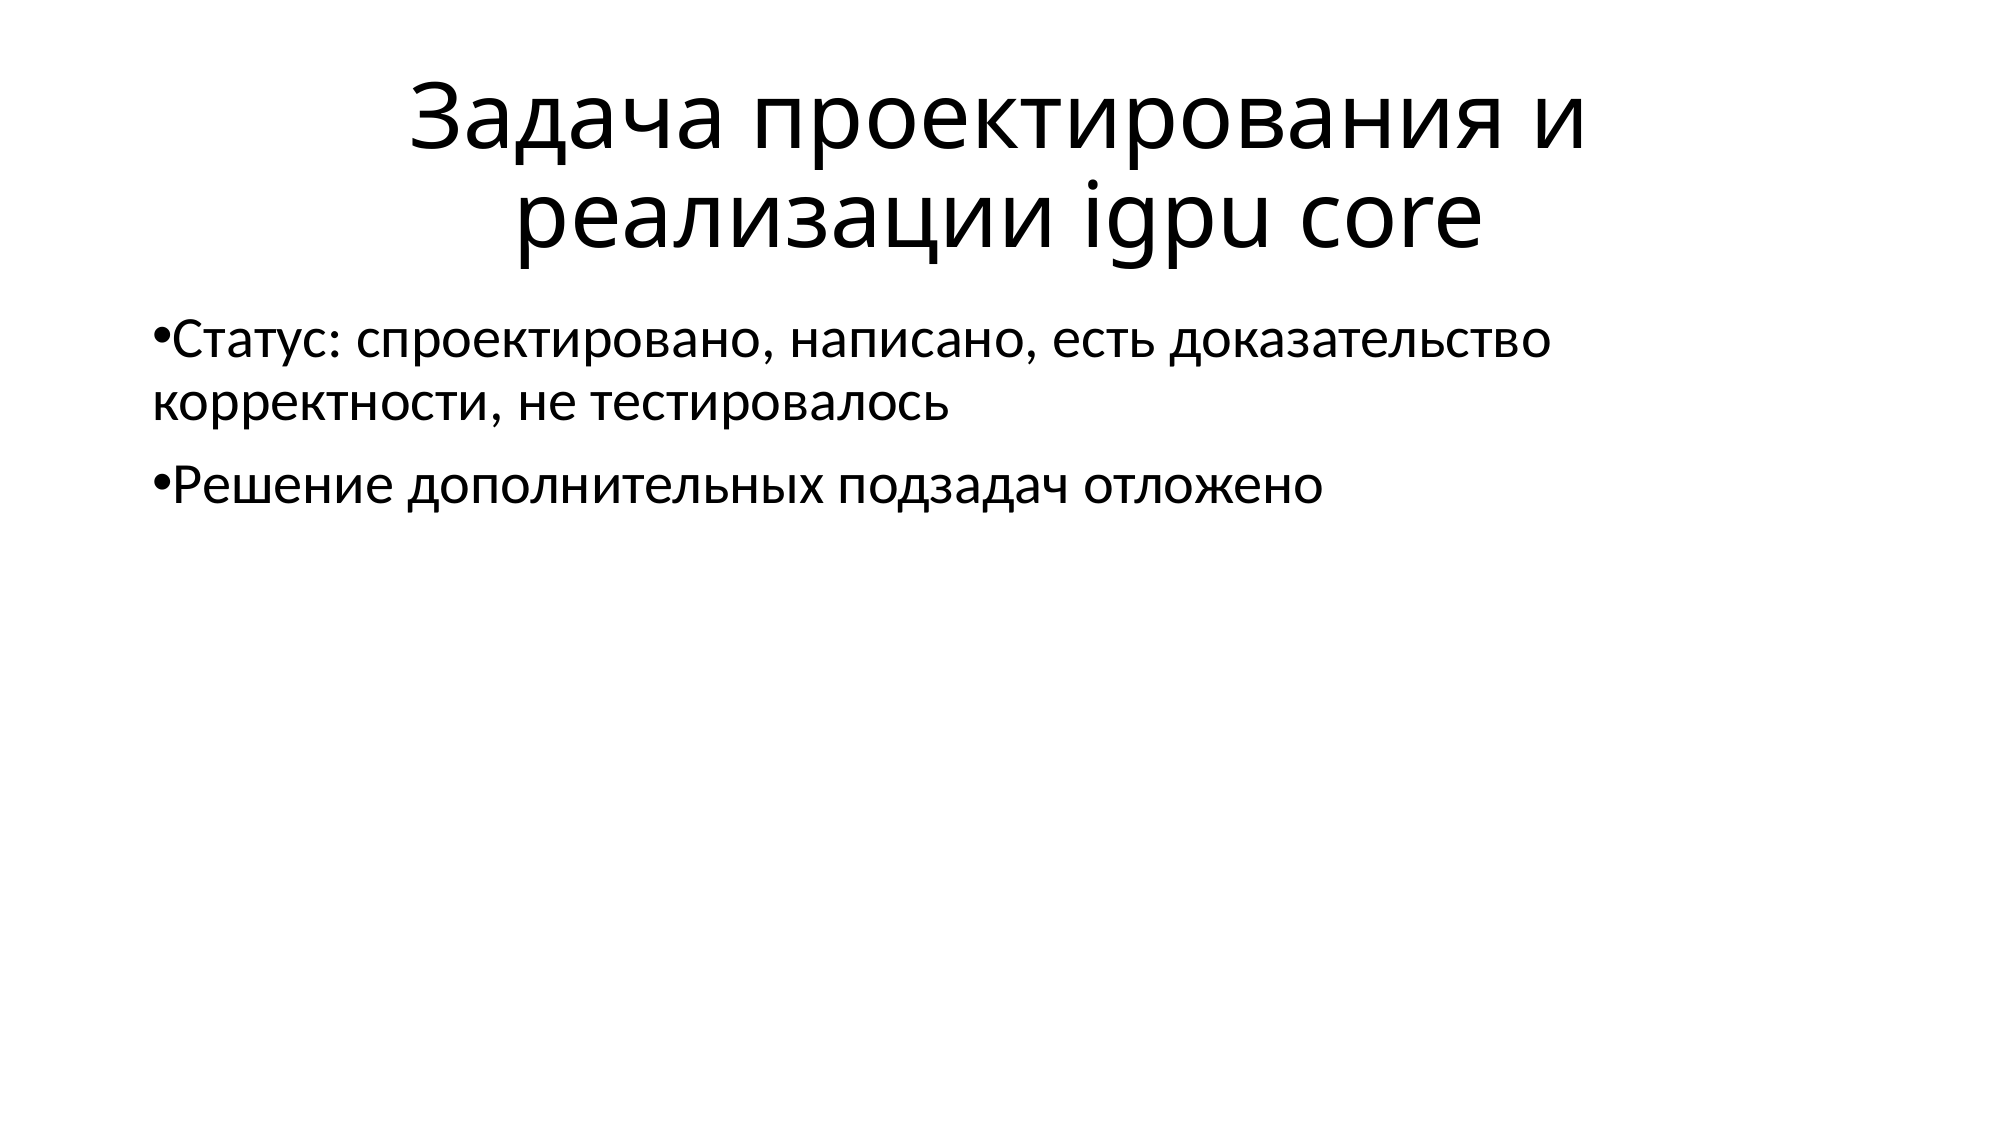

# Задача проектирования и реализации igpu core
Статус: спроектировано, написано, есть доказательство корректности, не тестировалось
Решение дополнительных подзадач отложено